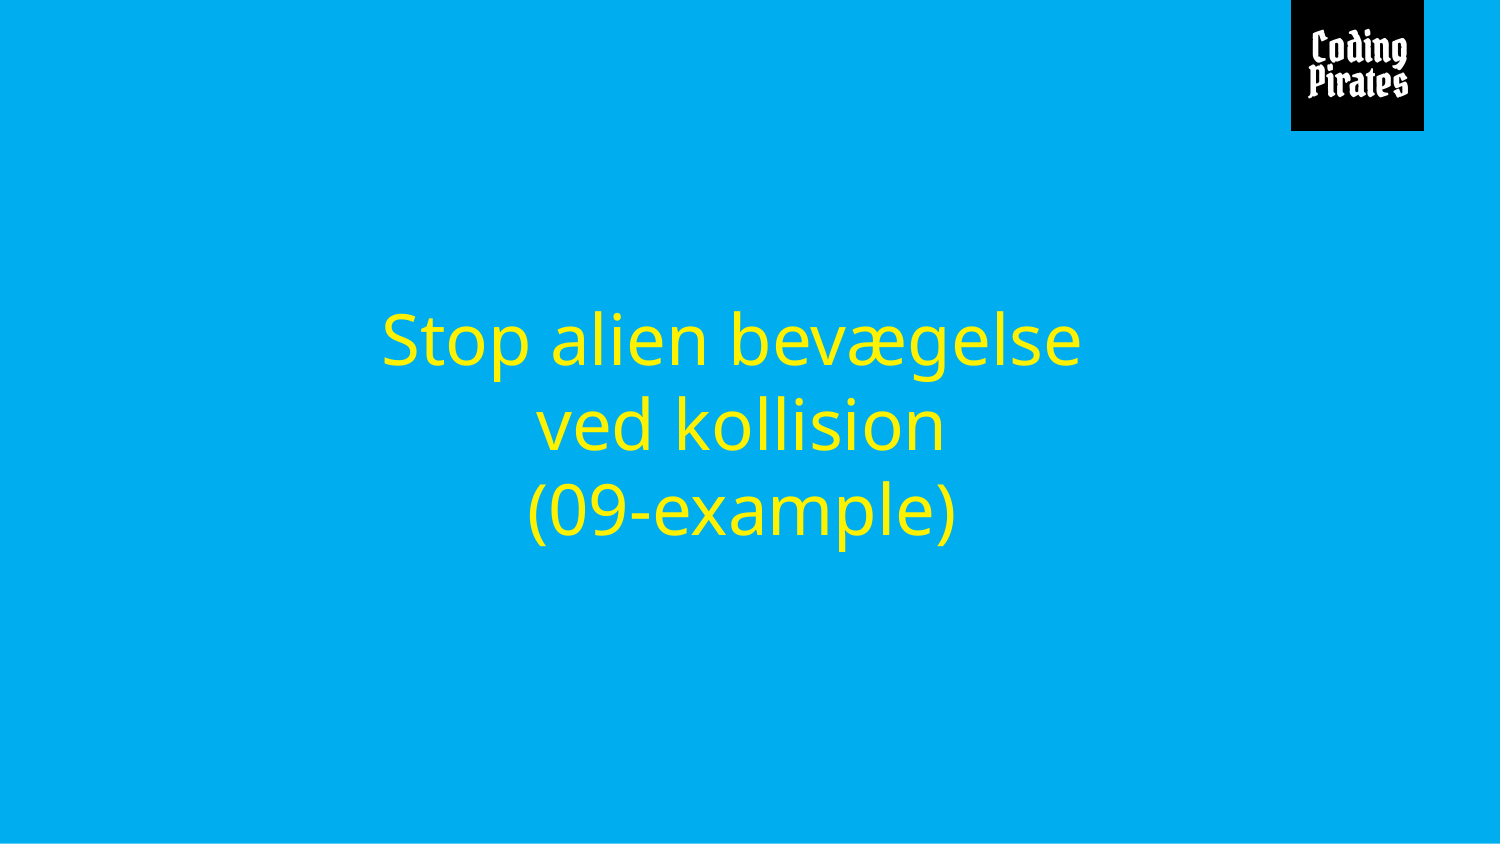

# Stop alien bevægelse ved kollision (09-example)